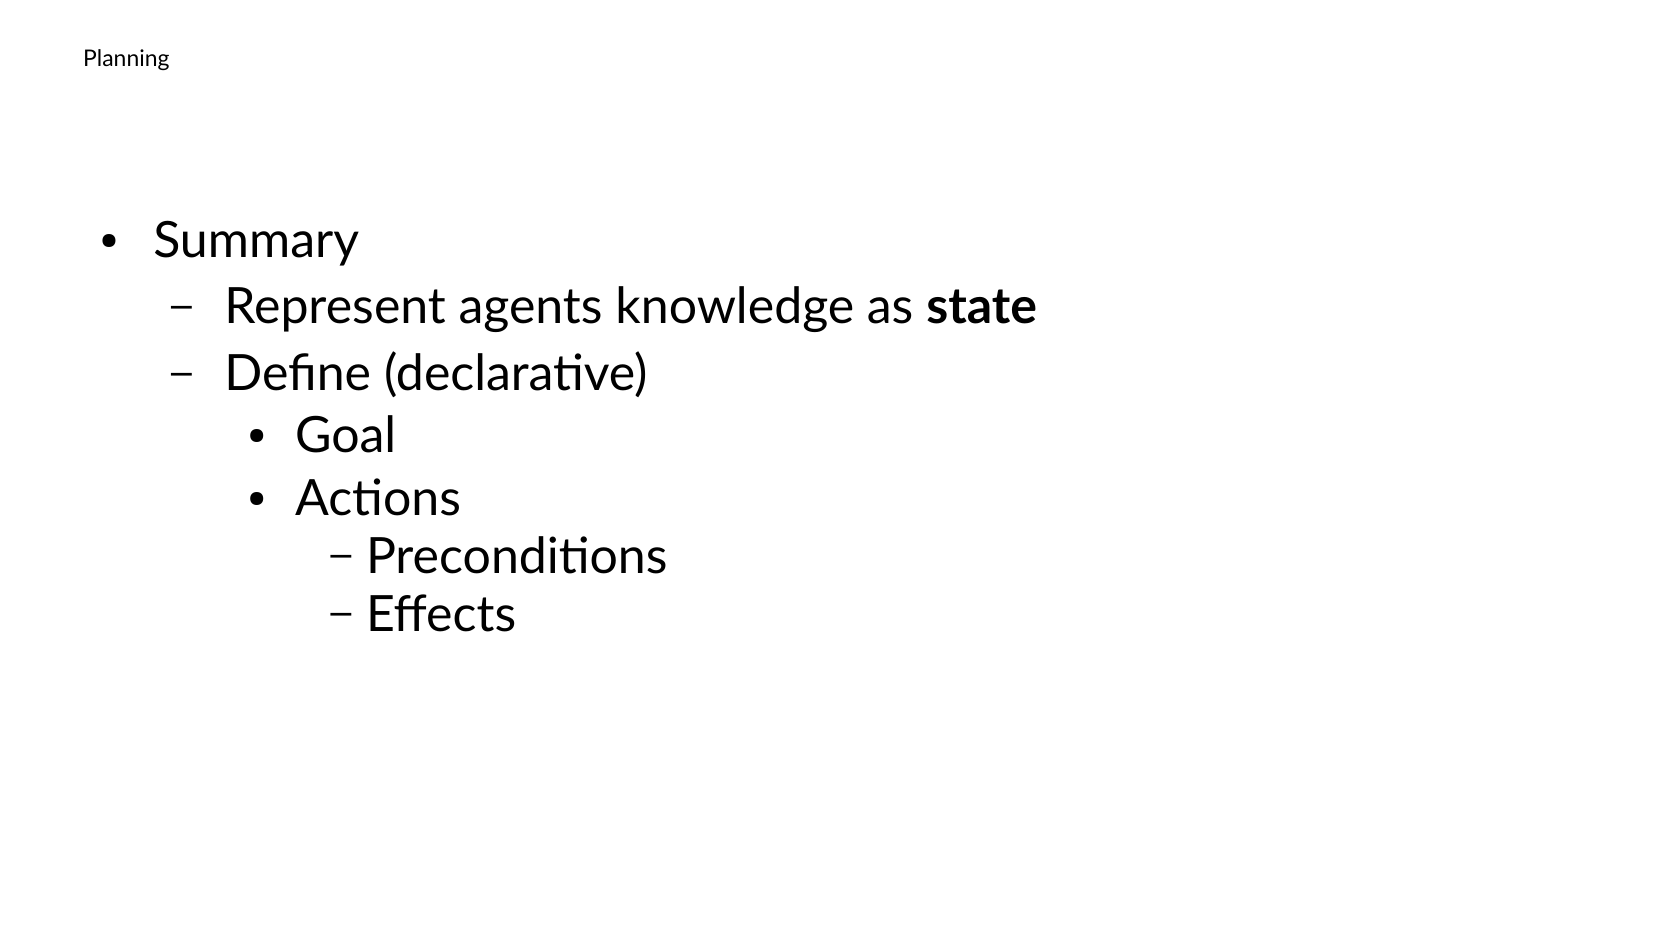

# Planning
Summary
Represent agents knowledge as state
Define (declarative)
Goal
Actions
Preconditions
Effects